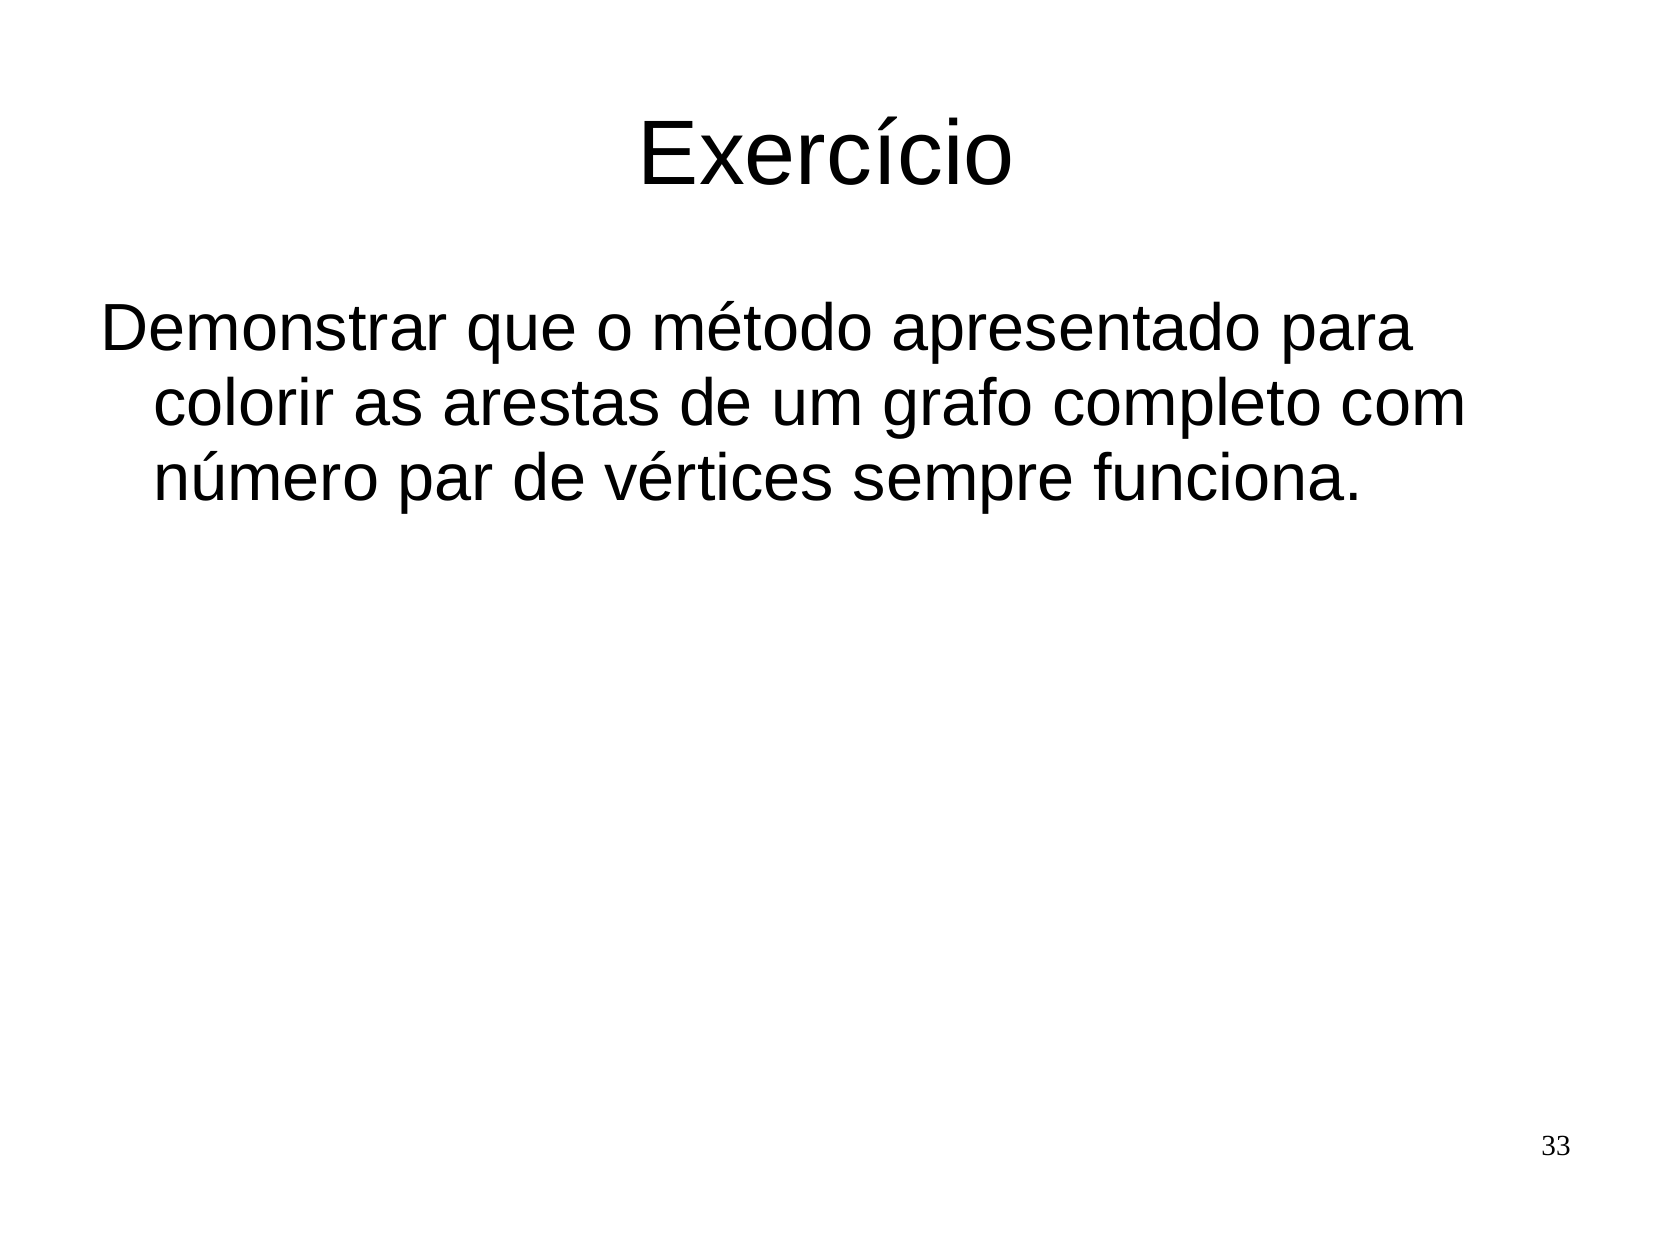

# Exercício
Demonstrar que o método apresentado para colorir as arestas de um grafo completo com número par de vértices sempre funciona.
33